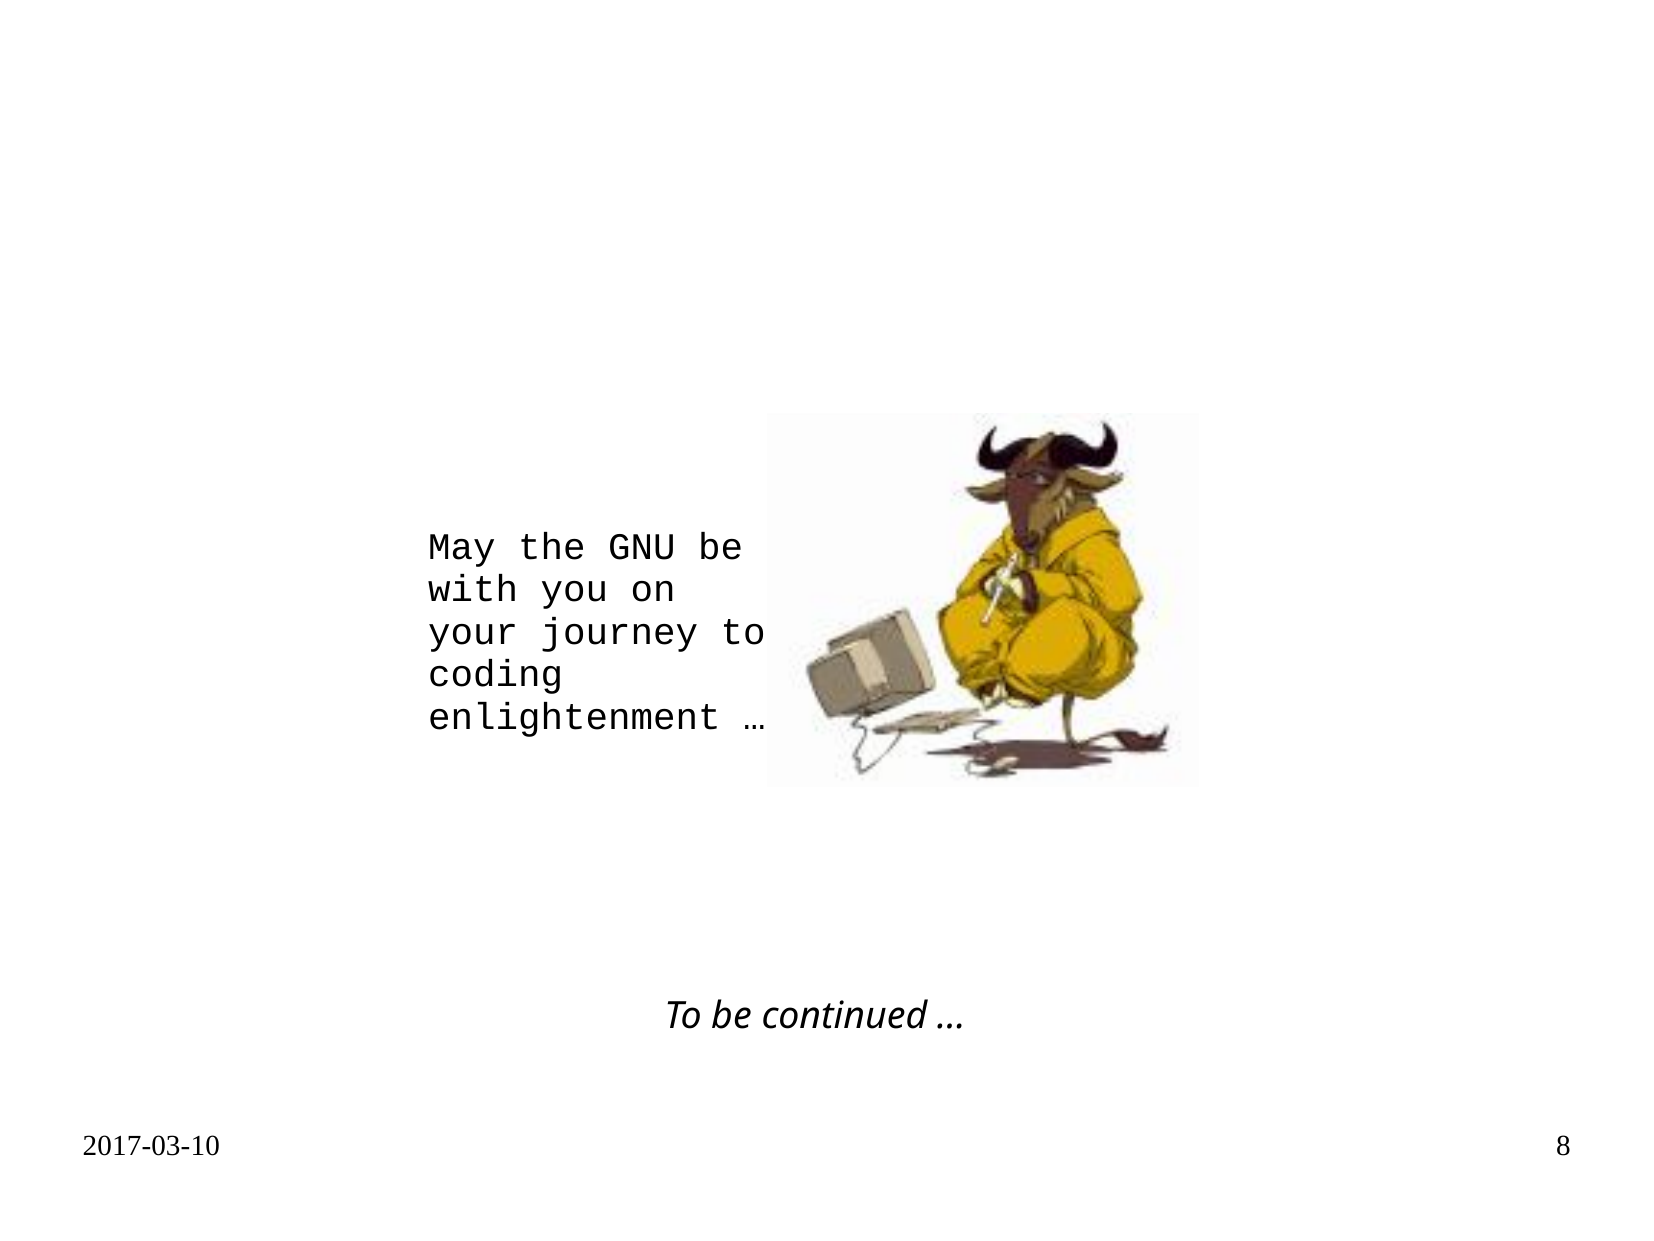

May the GNU be with you on your journey to coding enlightenment …
To be continued …
2017-03-10
8